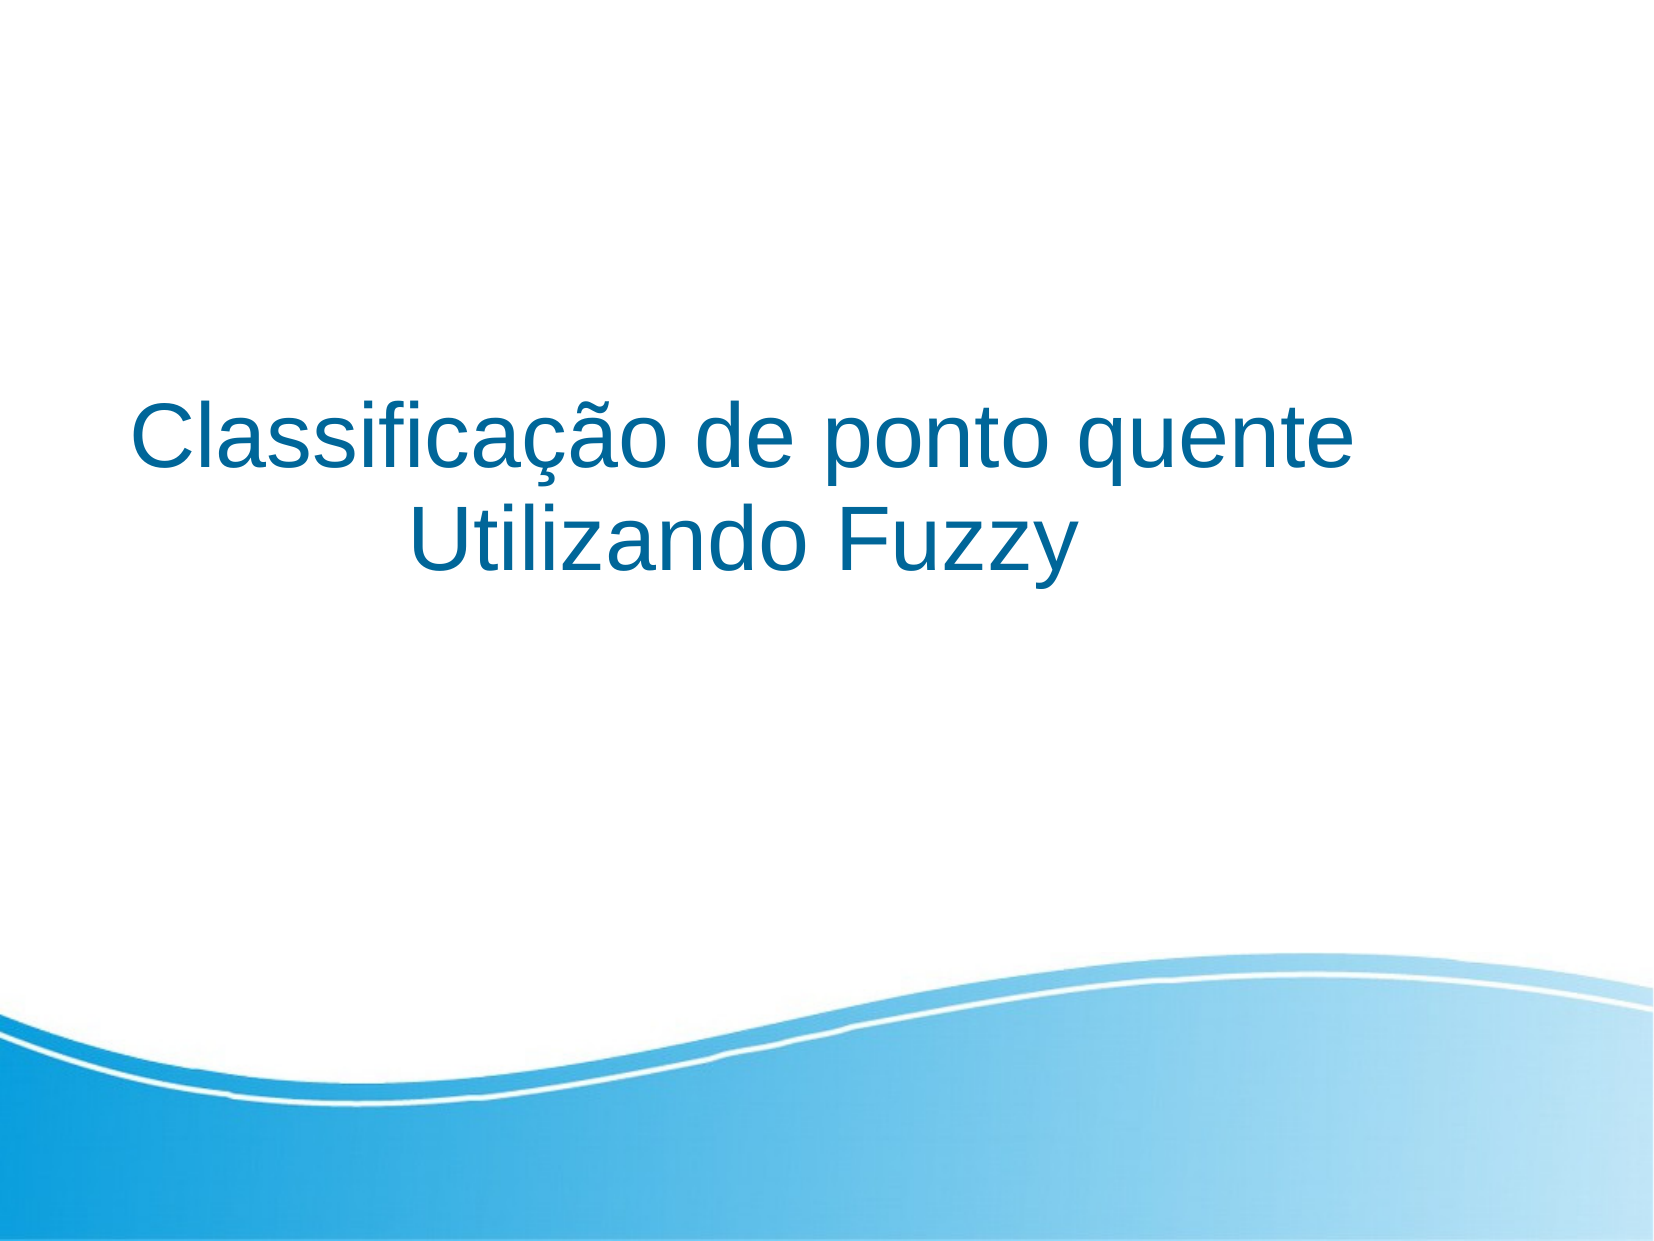

# Classificação de ponto quente Utilizando Fuzzy